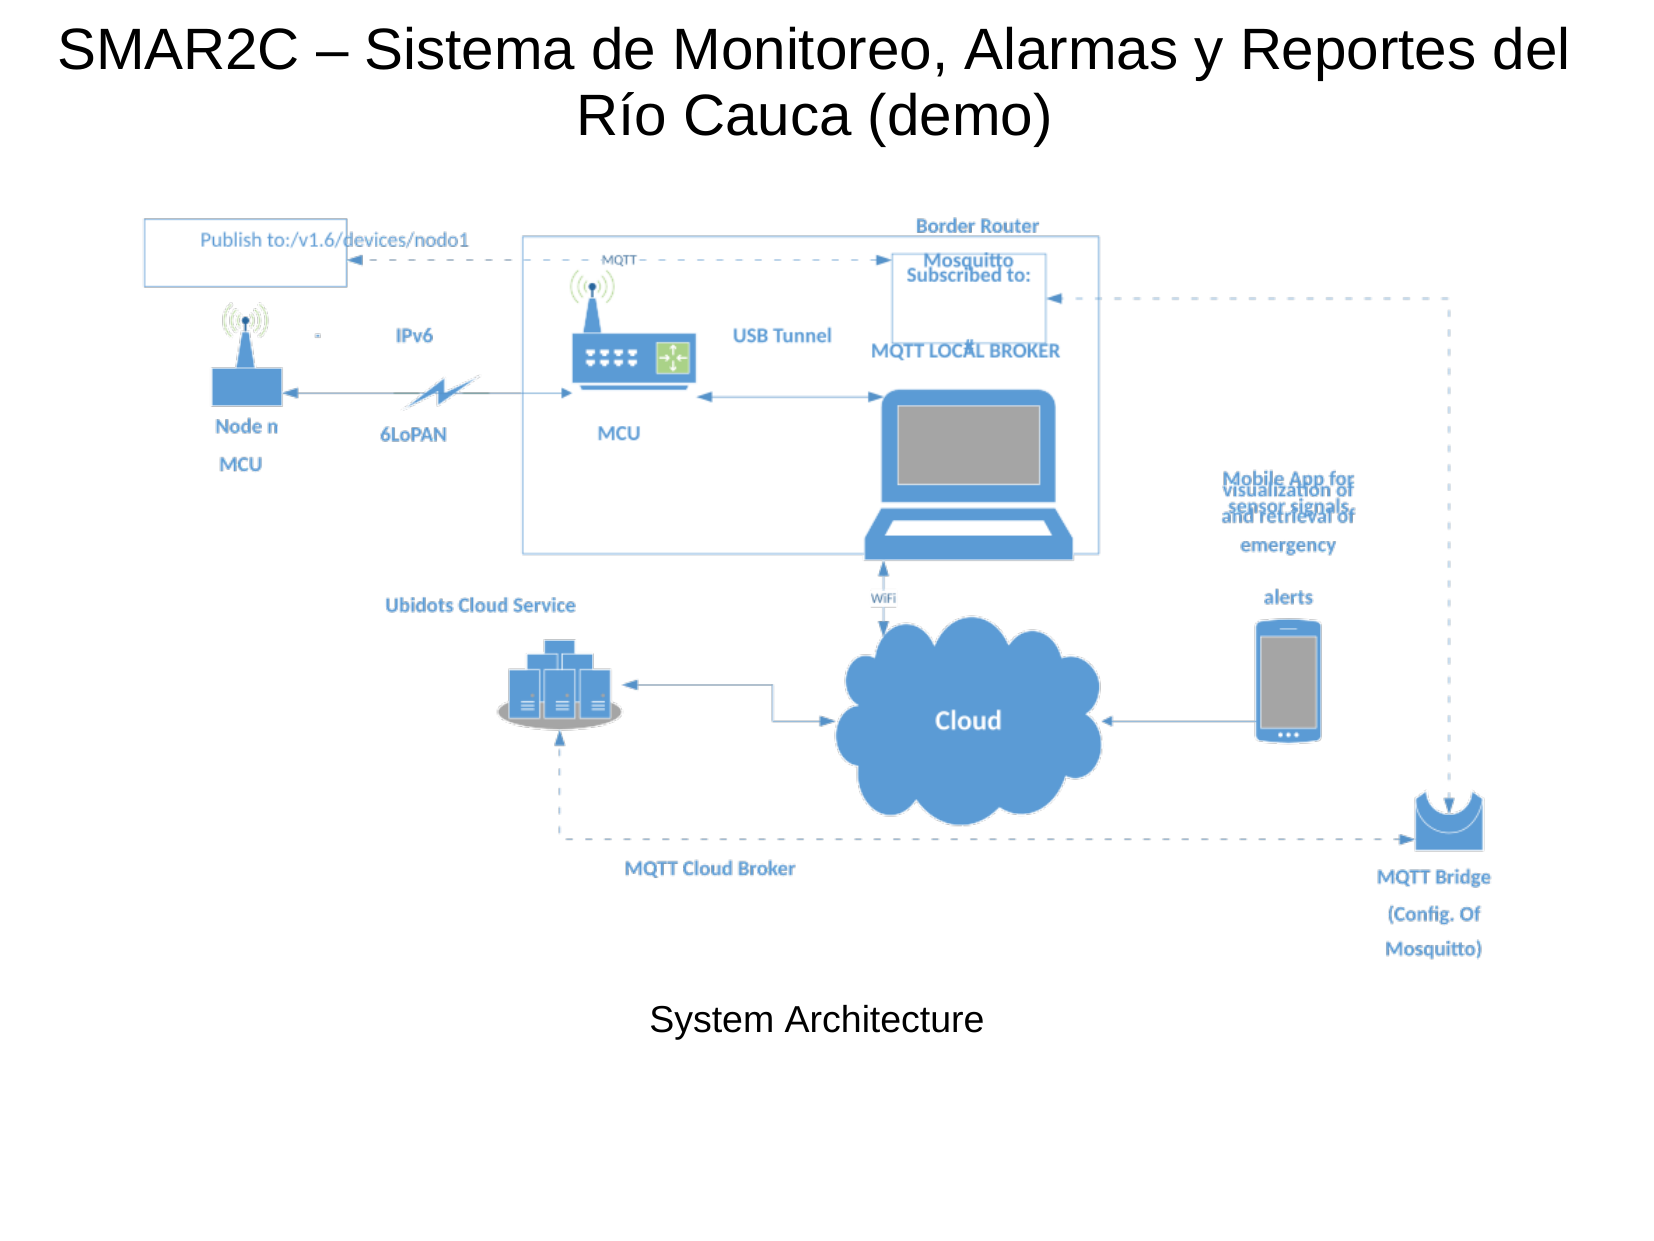

# SMAR2C – Sistema de Monitoreo, Alarmas y Reportes del Río Cauca (demo)
System Architecture